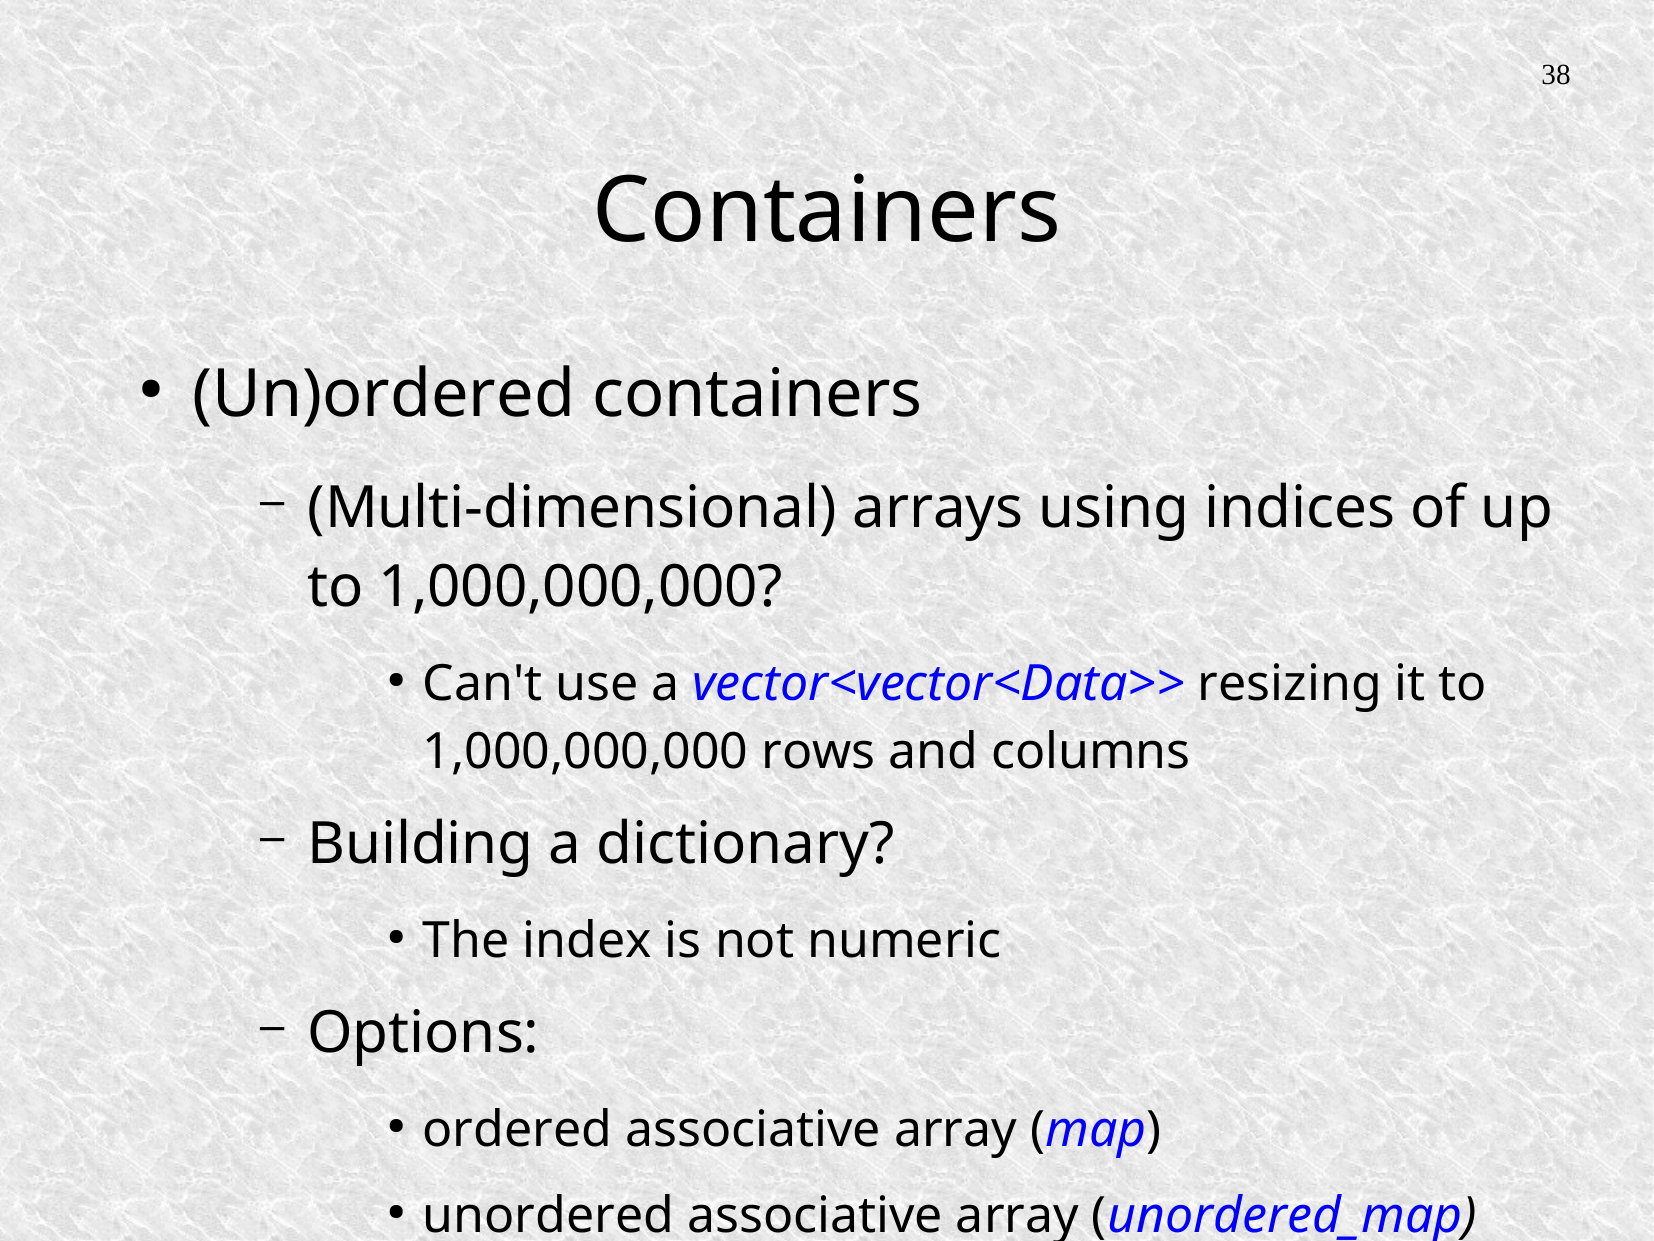

38
# Containers
(Un)ordered containers
(Multi-dimensional) arrays using indices of up to 1,000,000,000?
Can't use a vector<vector<Data>> resizing it to 1,000,000,000 rows and columns
Building a dictionary?
The index is not numeric
Options:
ordered associative array (map)
unordered associative array (unordered_map)[hashtable])